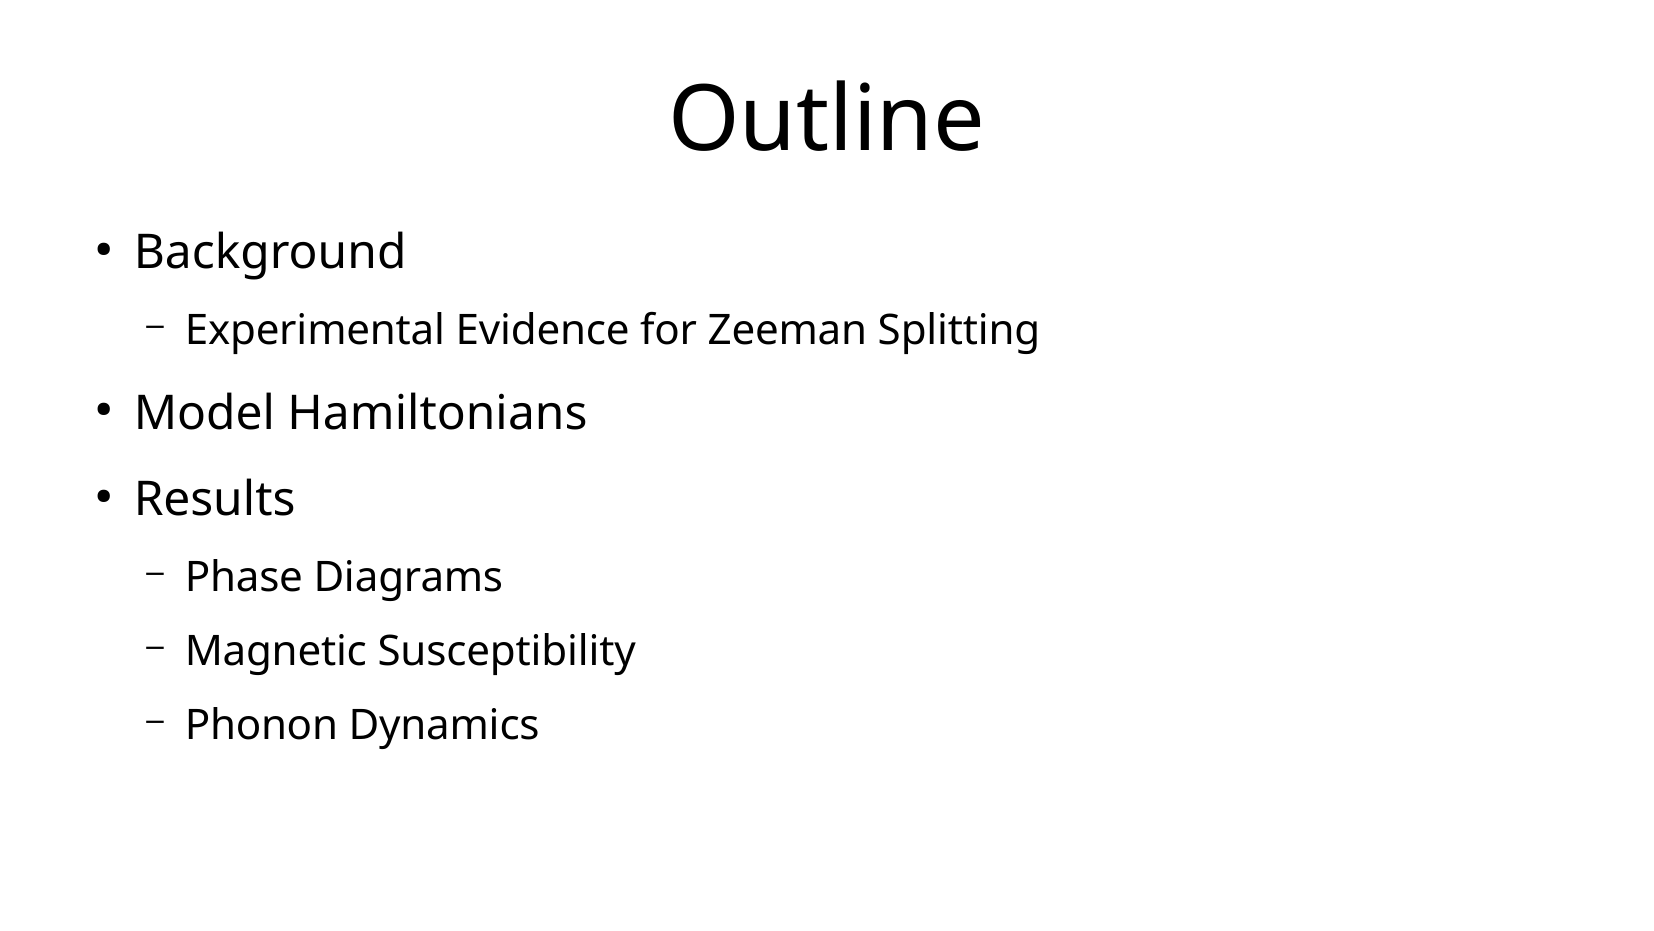

# Outline
Background
Experimental Evidence for Zeeman Splitting
Model Hamiltonians
Results
Phase Diagrams
Magnetic Susceptibility
Phonon Dynamics